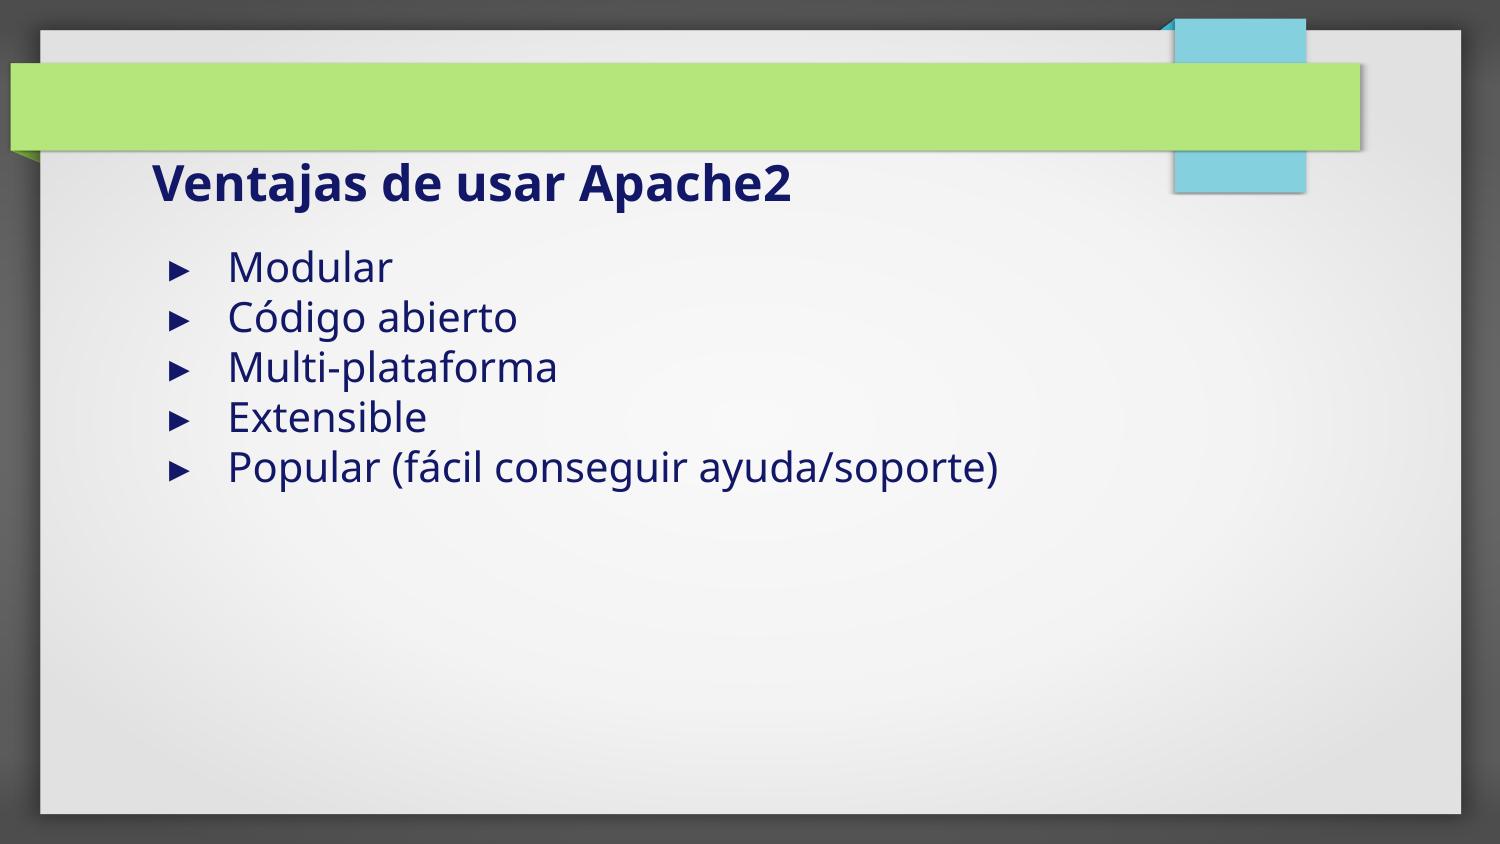

# Ventajas de usar Apache2
Modular
Código abierto
Multi-plataforma
Extensible
Popular (fácil conseguir ayuda/soporte)